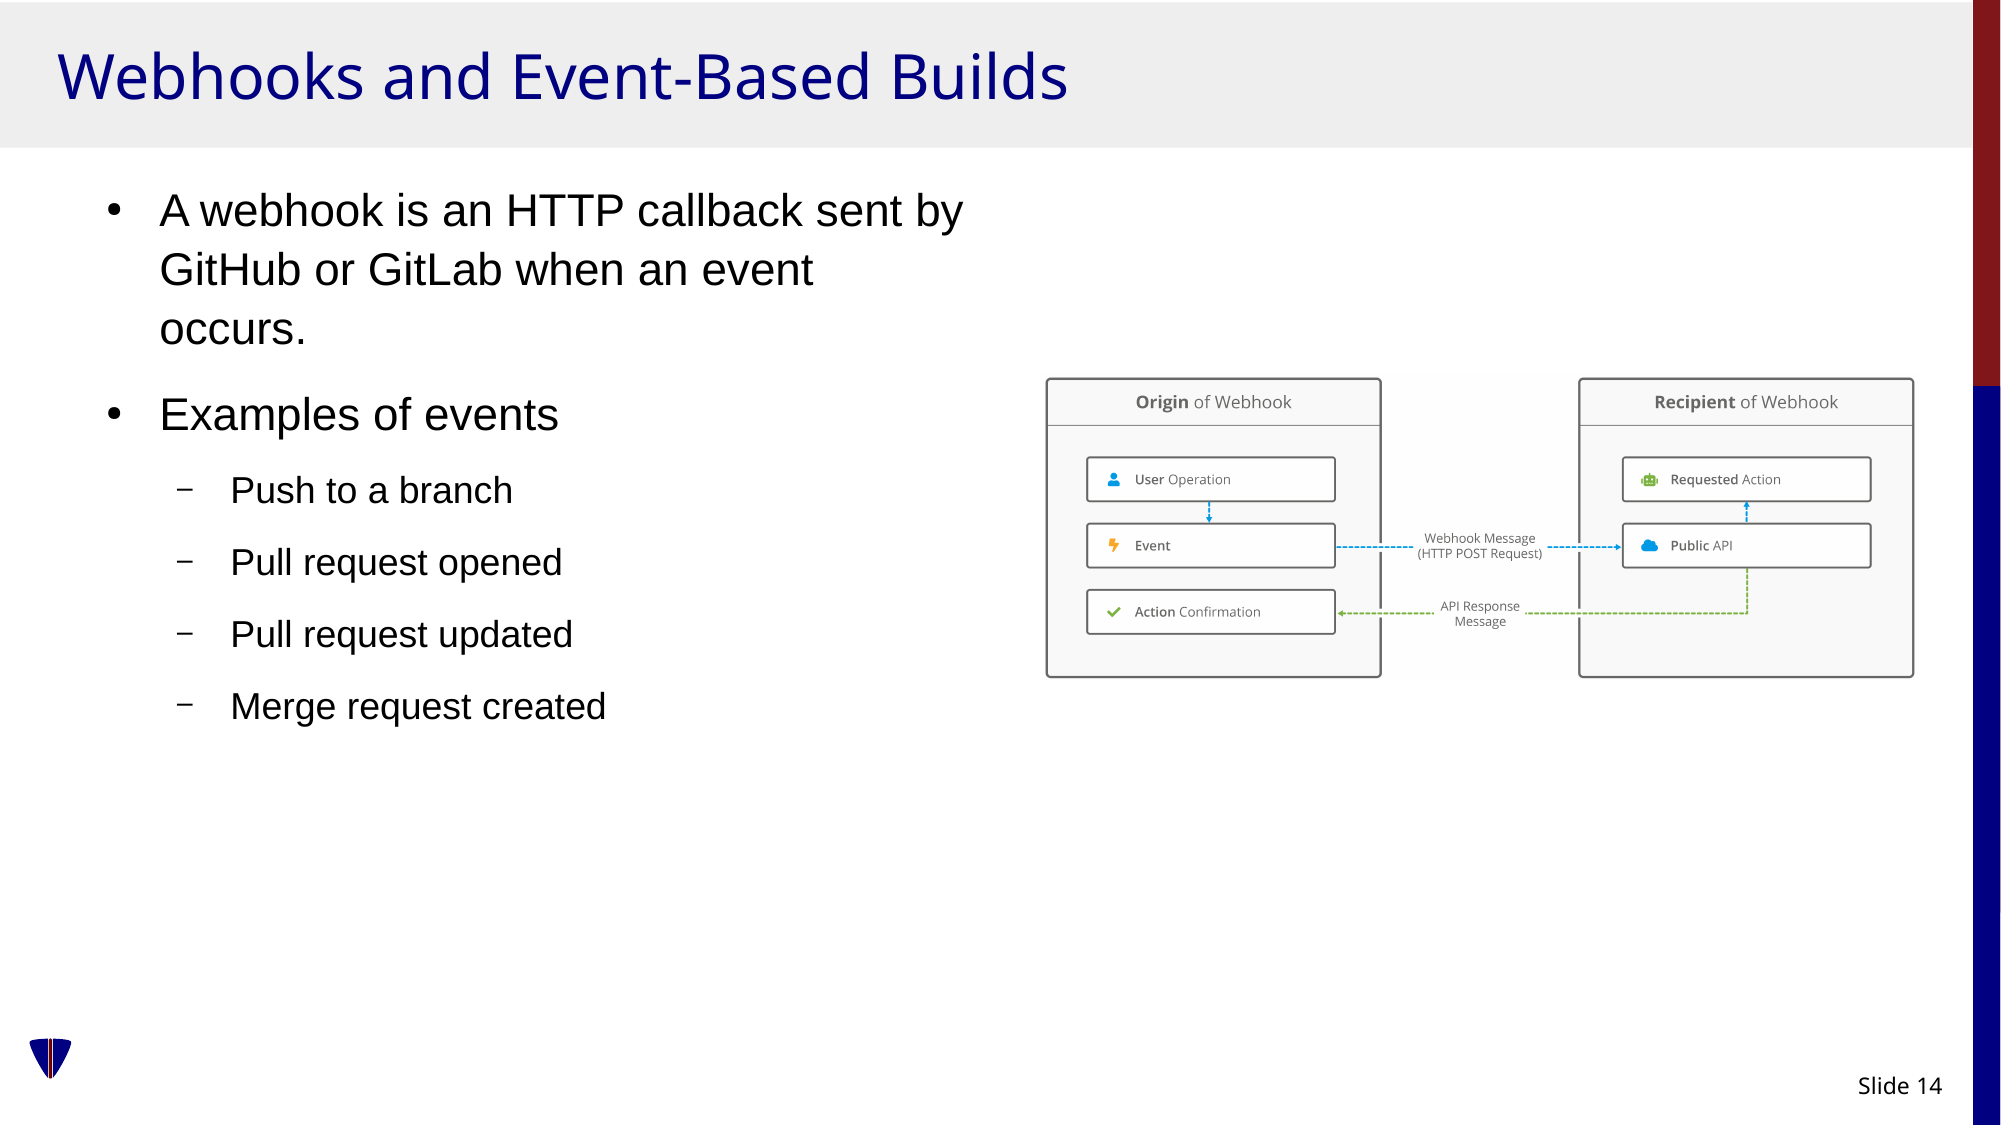

# Webhooks and Event-Based Builds
A webhook is an HTTP callback sent by GitHub or GitLab when an event occurs.
Examples of events
Push to a branch
Pull request opened
Pull request updated
Merge request created